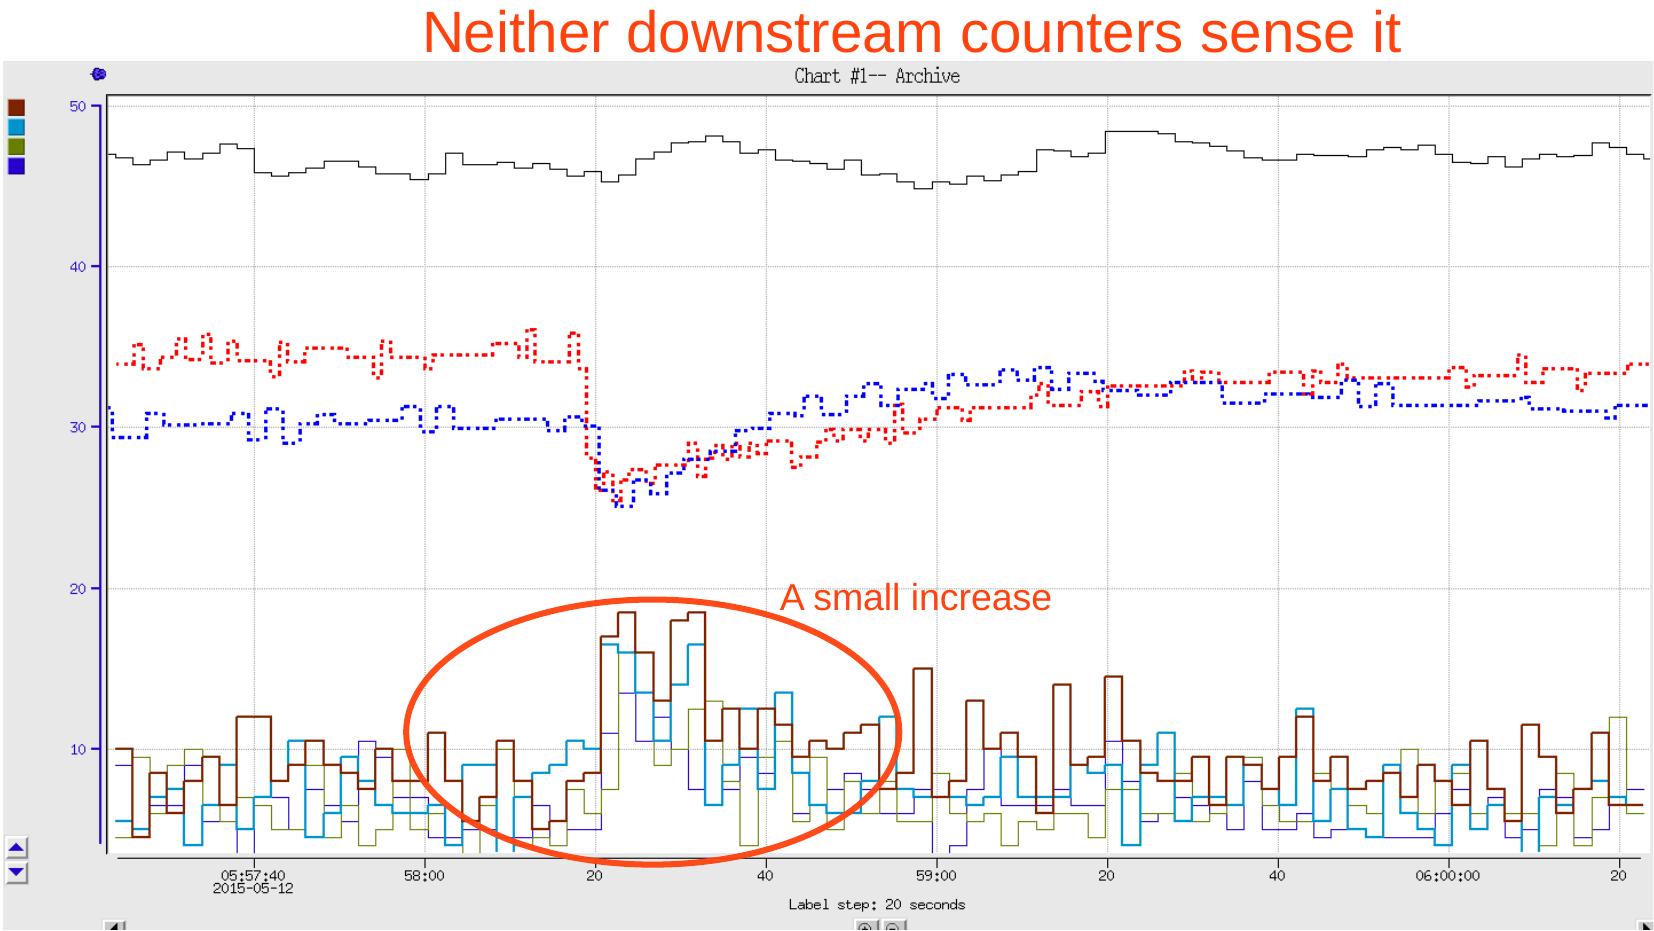

Neither downstream counters sense it
A small increase